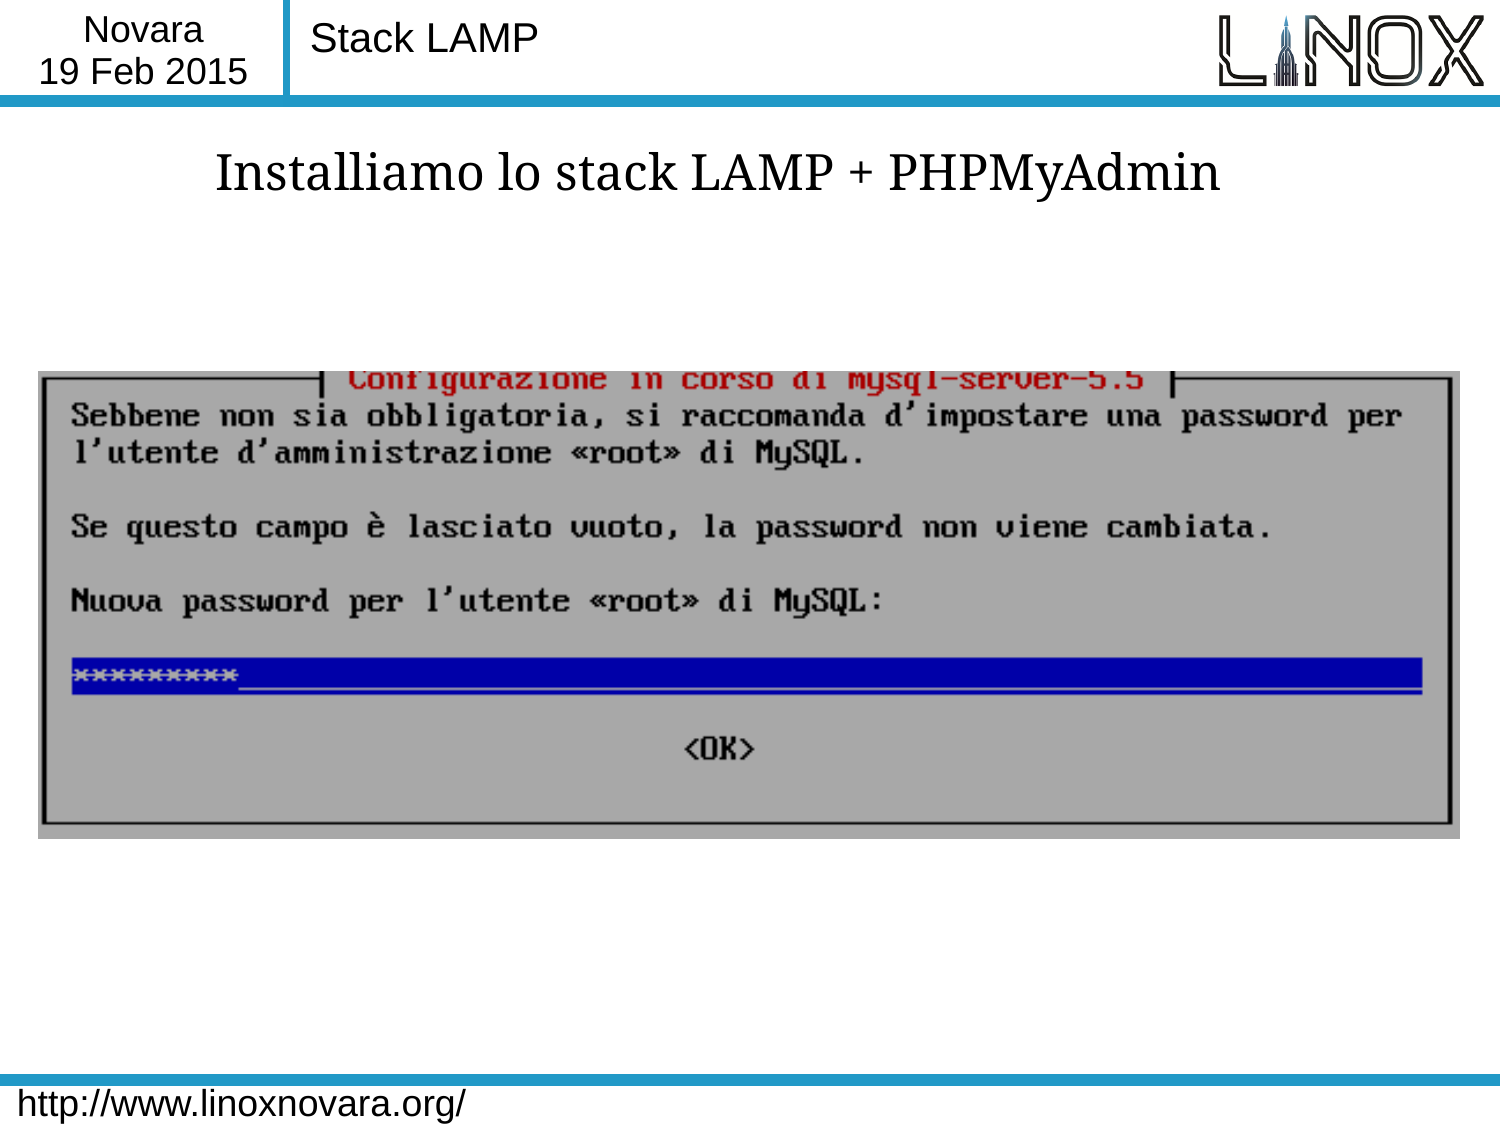

# Stack LAMP
Installiamo lo stack LAMP + PHPMyAdmin